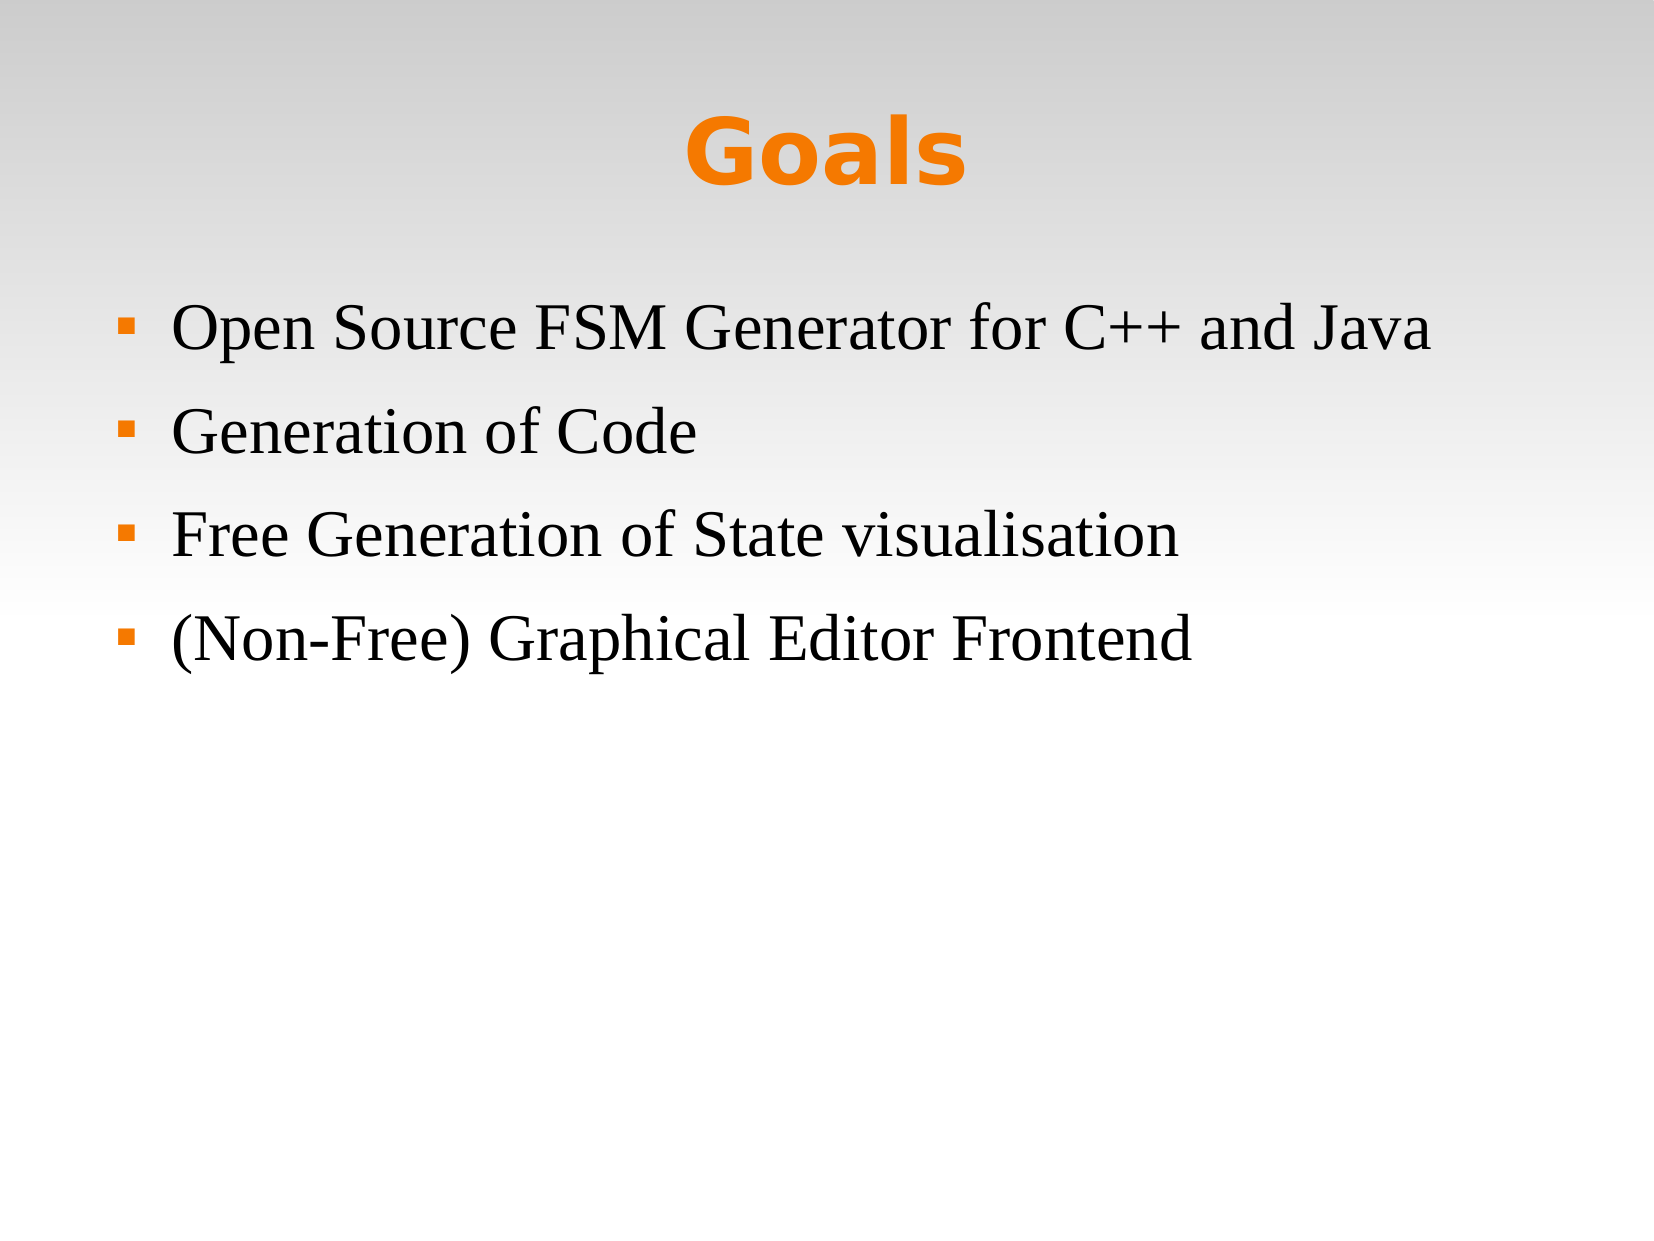

# Goals
Open Source FSM Generator for C++ and Java
Generation of Code
Free Generation of State visualisation
(Non-Free) Graphical Editor Frontend